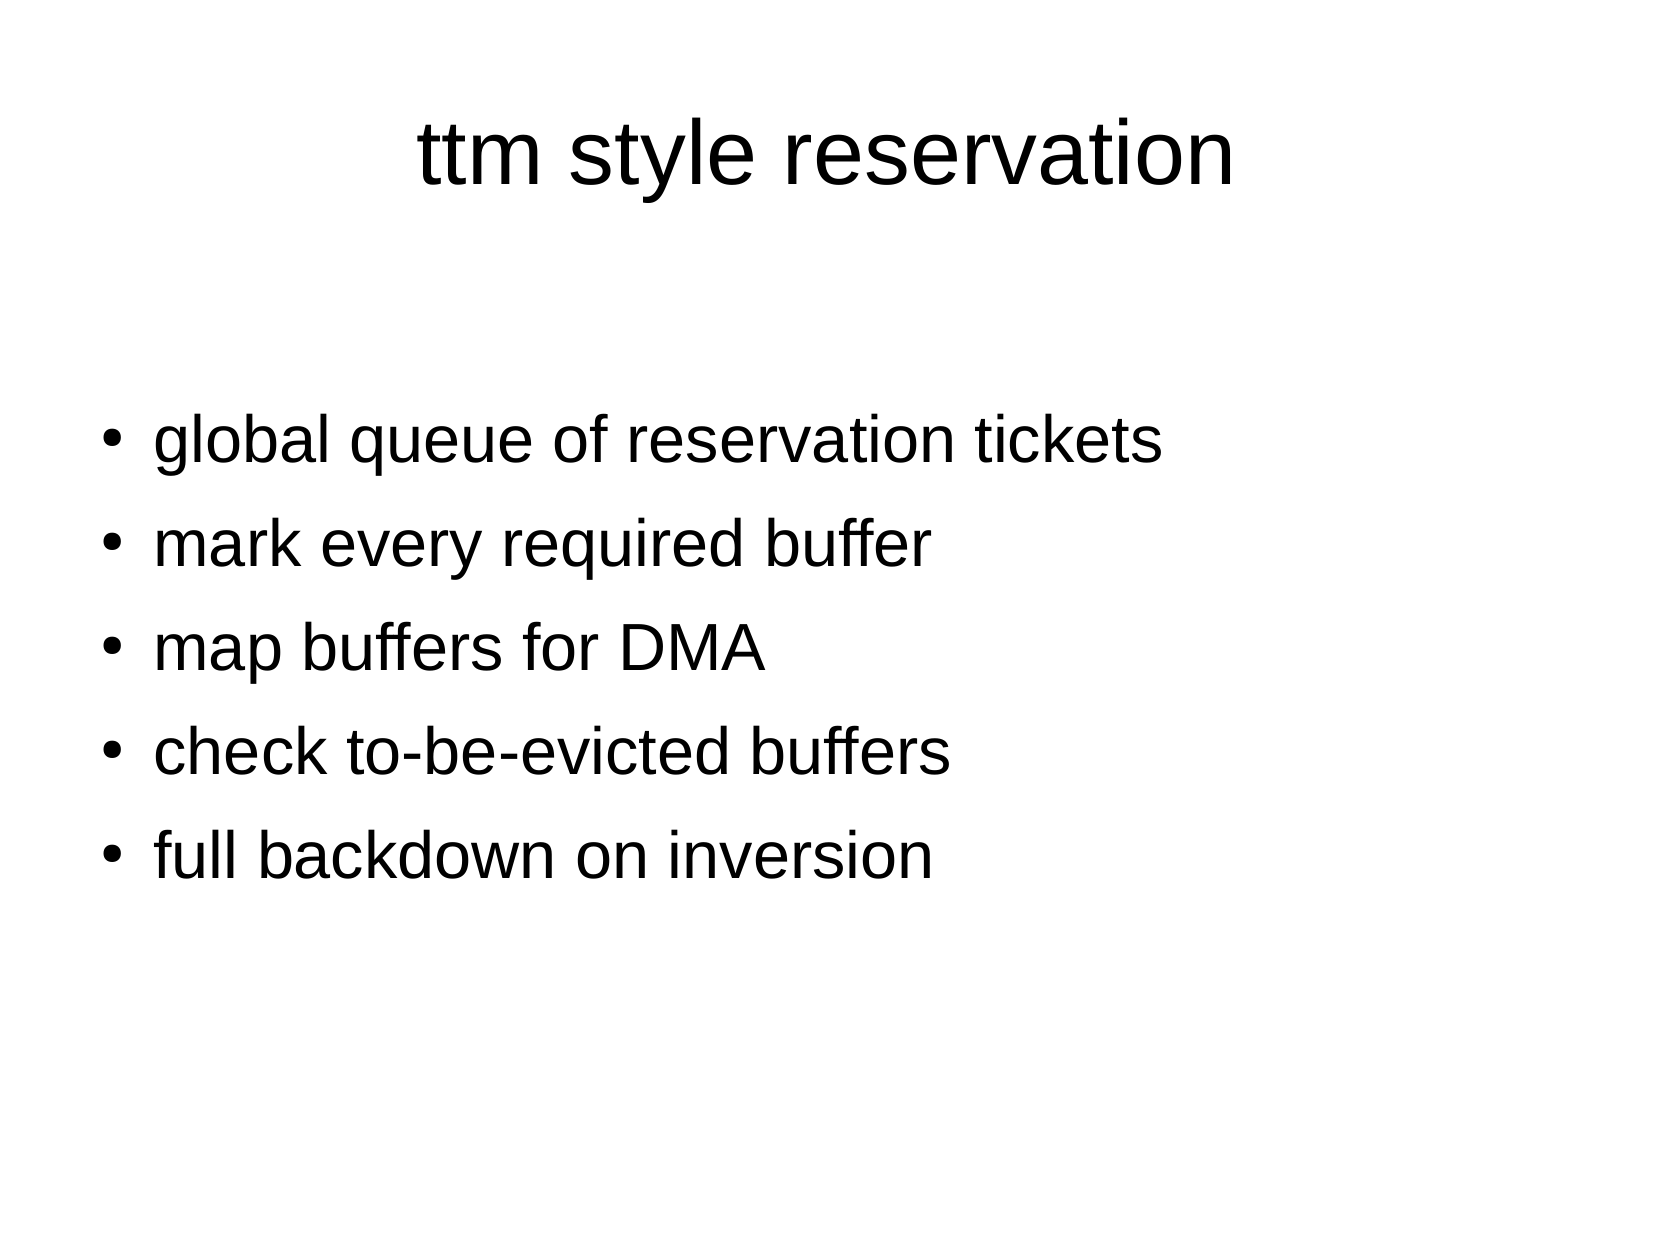

# ttm style reservation
global queue of reservation tickets
mark every required buffer
map buffers for DMA
check to-be-evicted buffers
full backdown on inversion